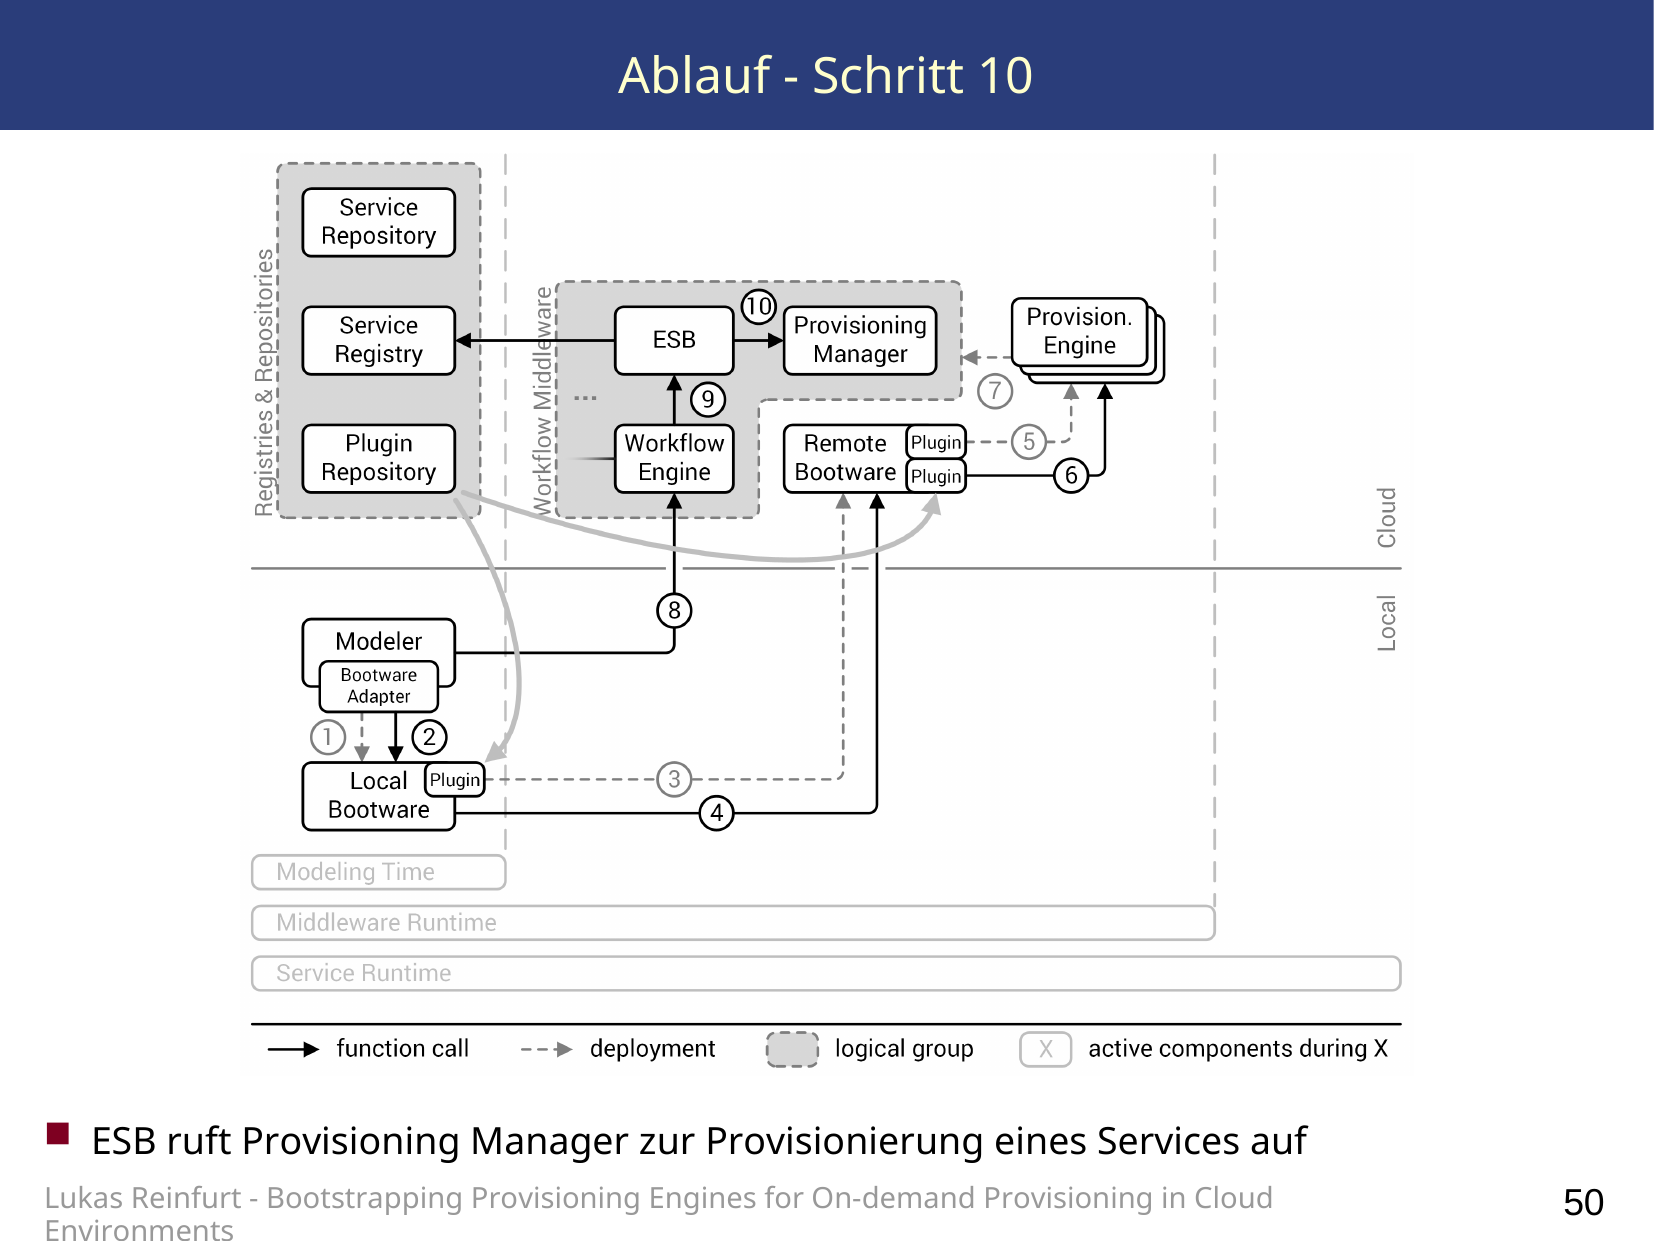

# Ablauf - Schritt 10
ESB ruft Provisioning Manager zur Provisionierung eines Services auf